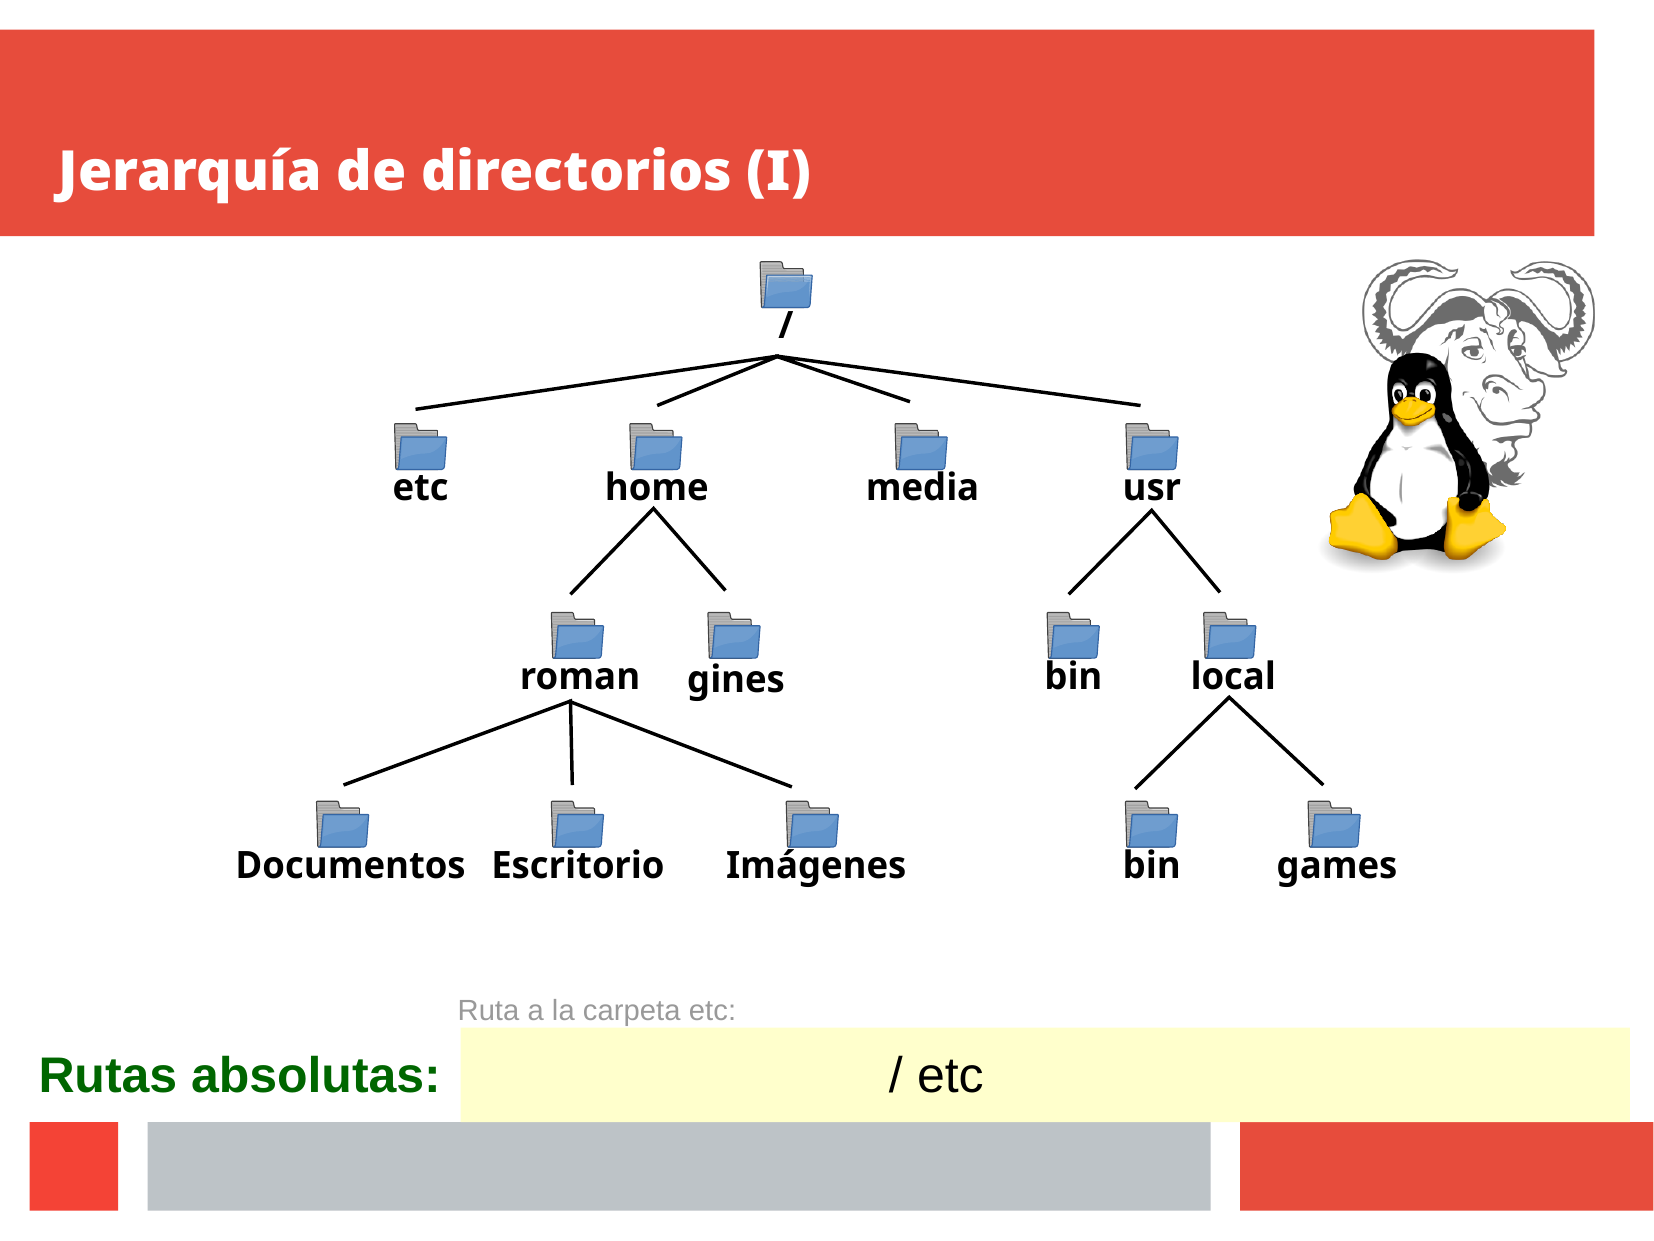

# Jerarquía de directorios (I)
Ruta a la carpeta etc:
/
etc
Rutas absolutas: